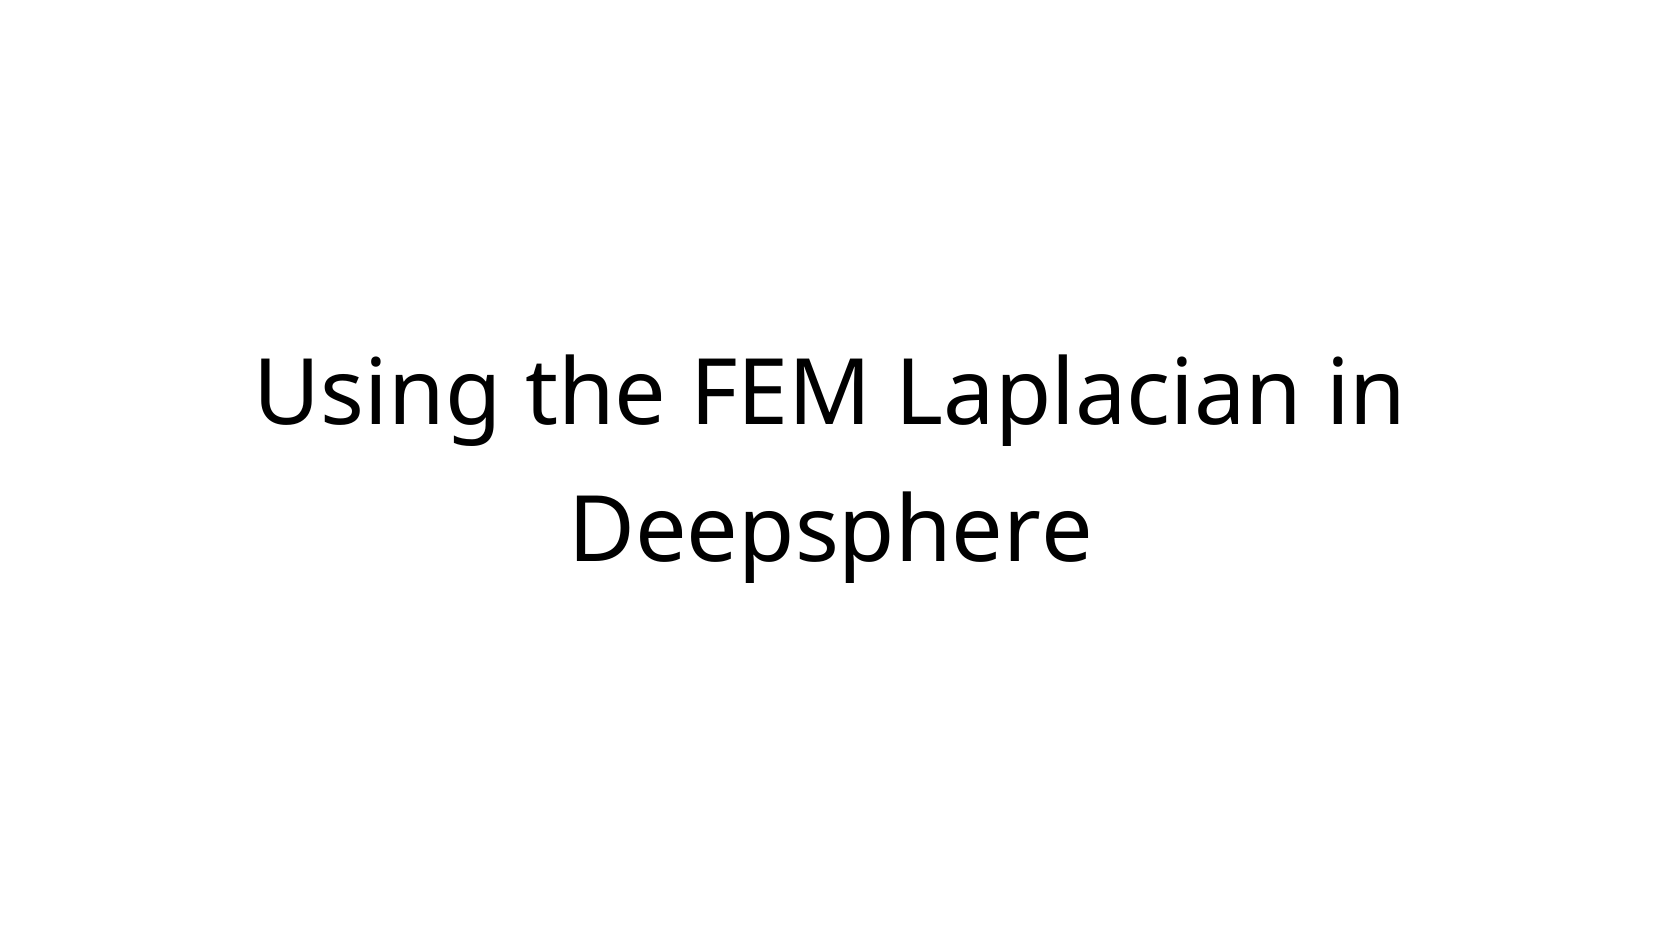

# Using the FEM Laplacian in Deepsphere